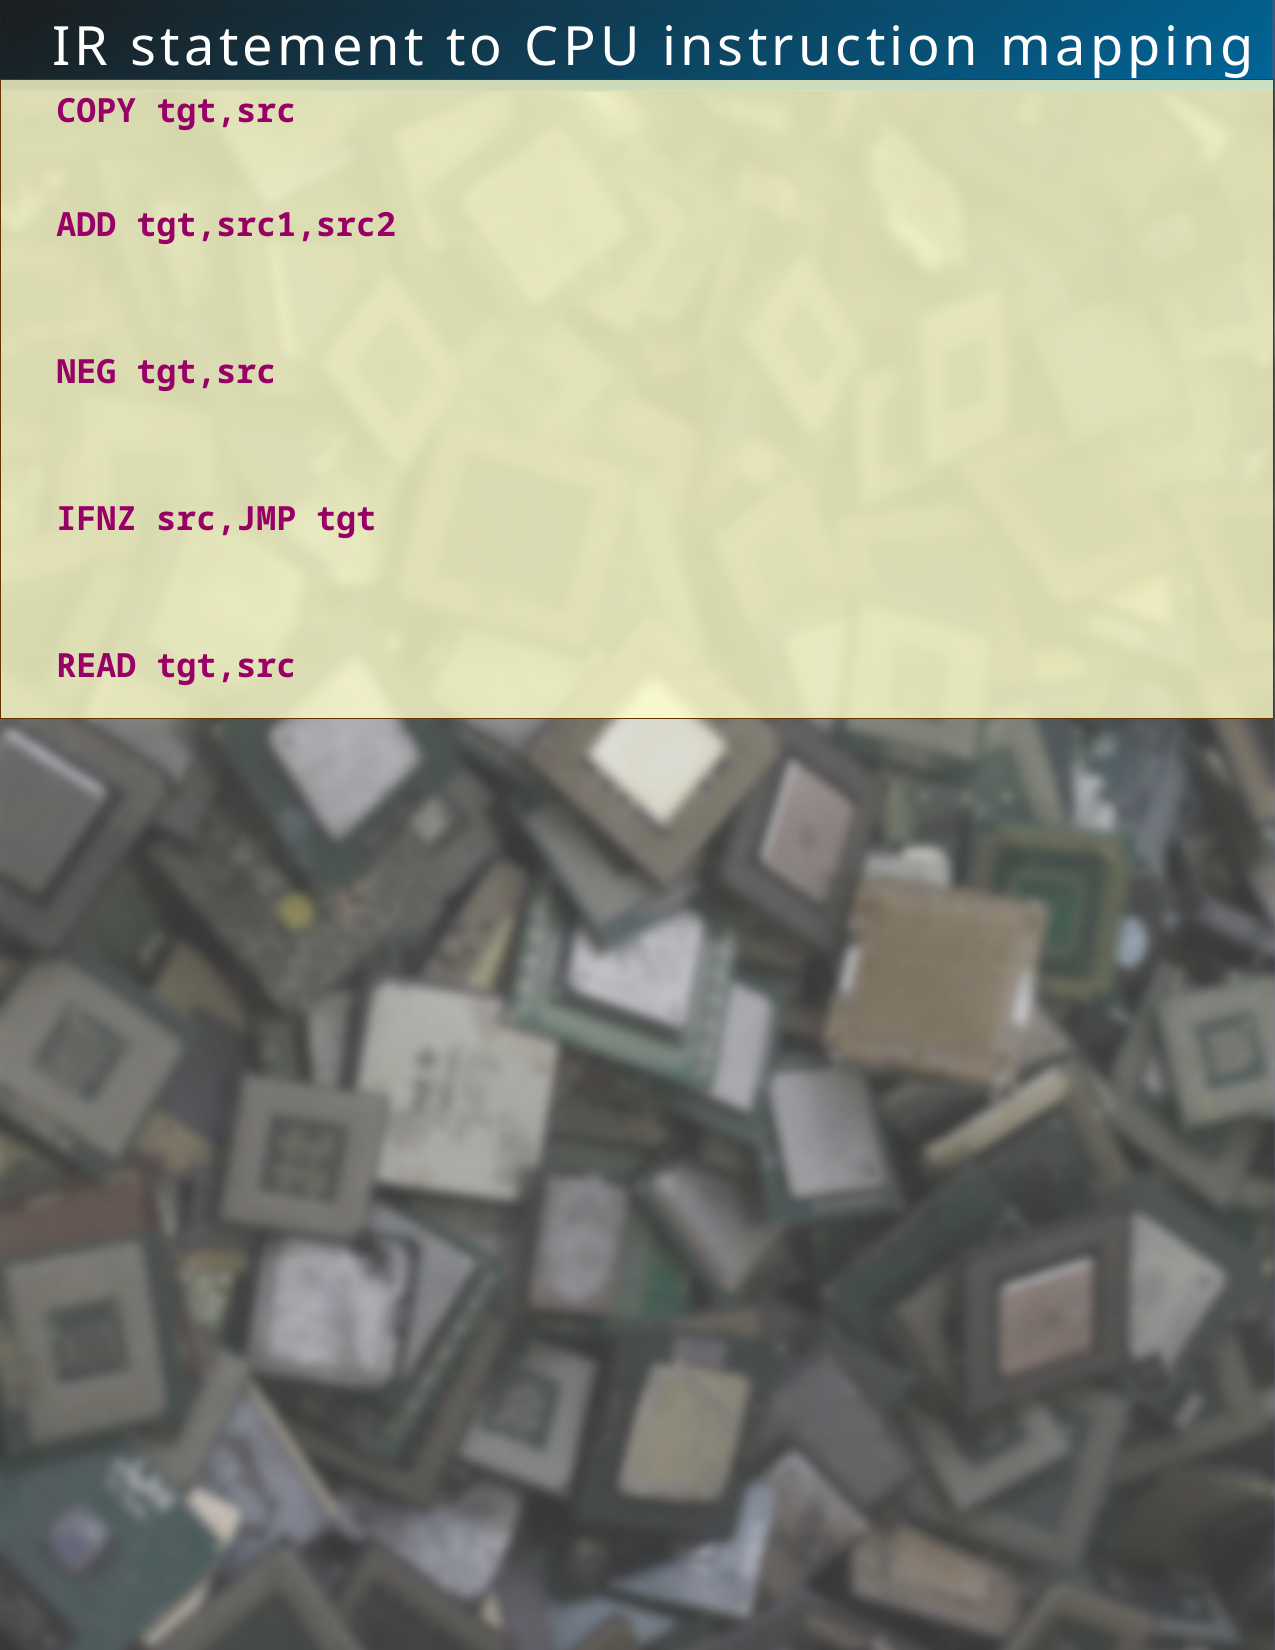

IR statement to CPU instruction mapping
COPY tgt,src
ADD tgt,src1,src2
NEG tgt,src
IFNZ src,JMP tgt
READ tgt,src